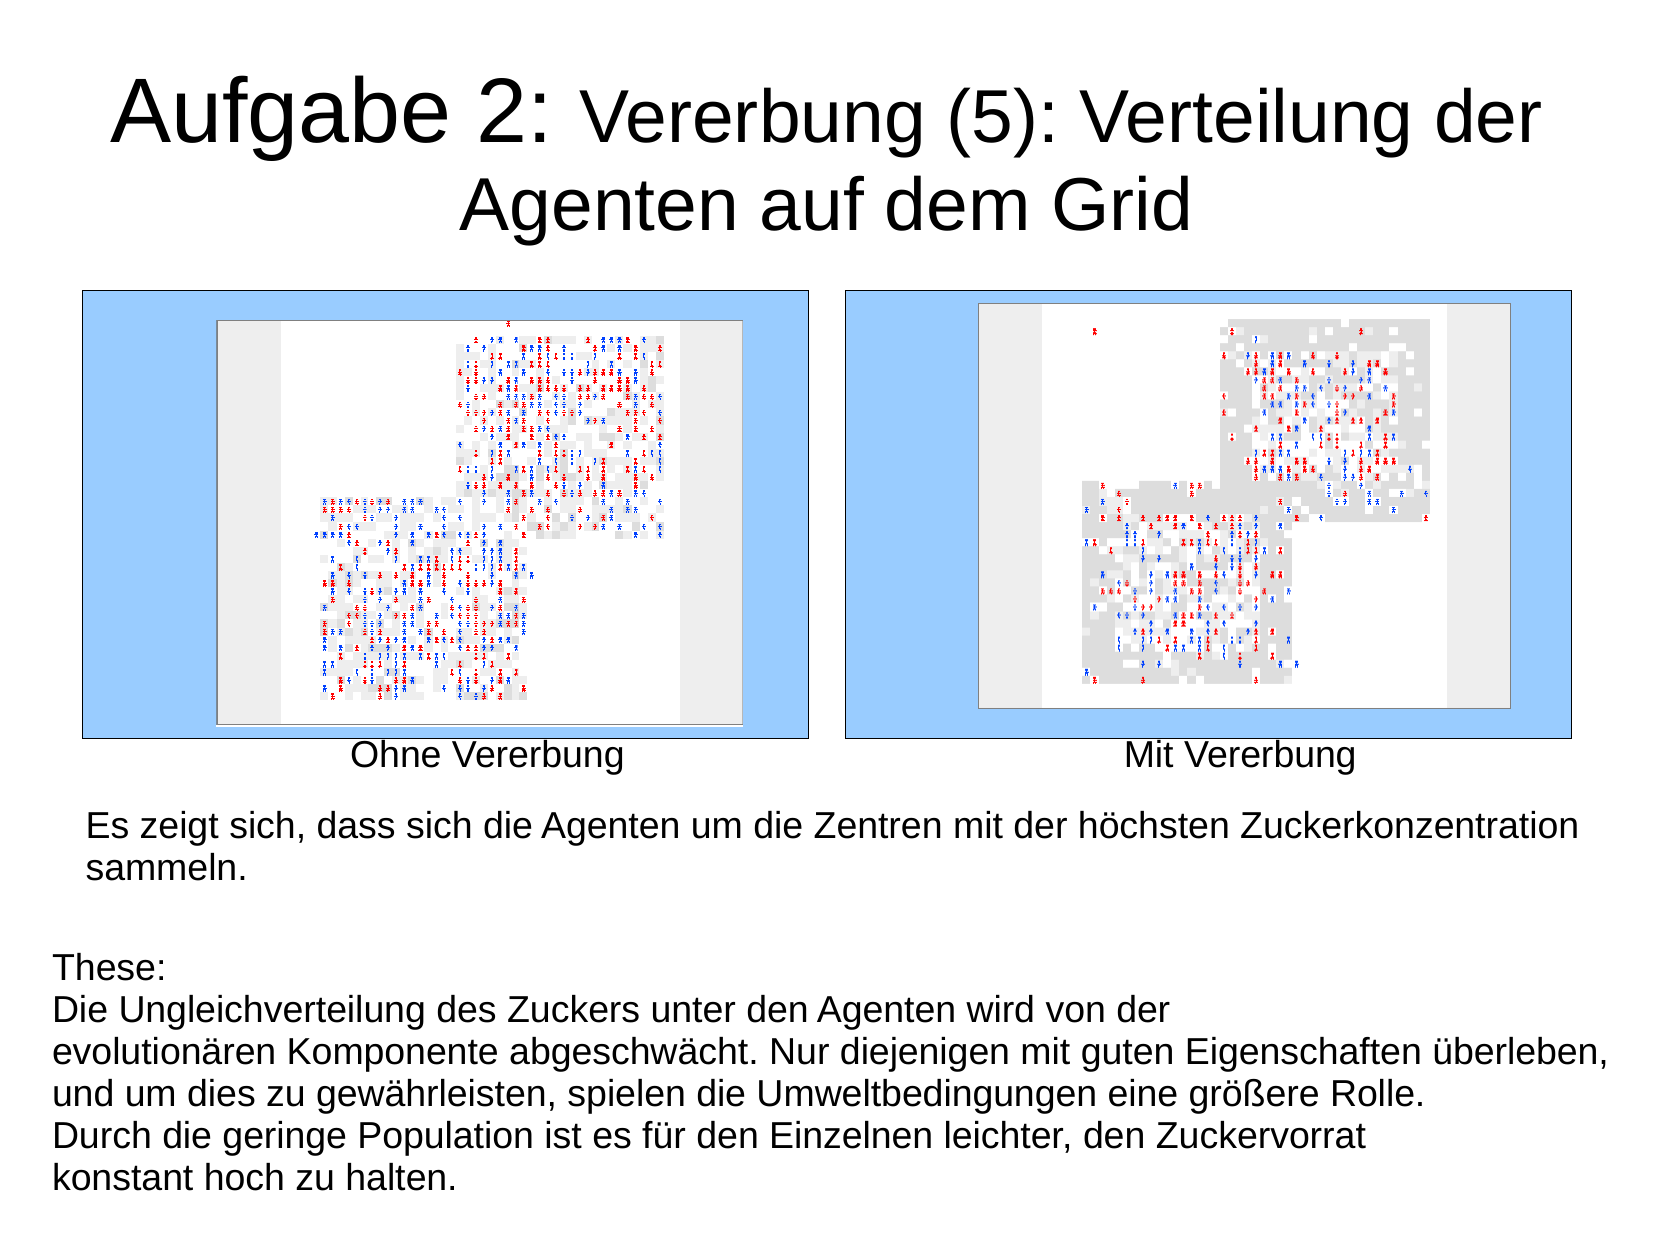

# Aufgabe 2: Vererbung (5): Verteilung der Agenten auf dem Grid
Ohne Vererbung
Mit Vererbung
Es zeigt sich, dass sich die Agenten um die Zentren mit der höchsten Zuckerkonzentration sammeln.
These:
Die Ungleichverteilung des Zuckers unter den Agenten wird von der
evolutionären Komponente abgeschwächt. Nur diejenigen mit guten Eigenschaften überleben,
und um dies zu gewährleisten, spielen die Umweltbedingungen eine größere Rolle.
Durch die geringe Population ist es für den Einzelnen leichter, den Zuckervorrat
konstant hoch zu halten.